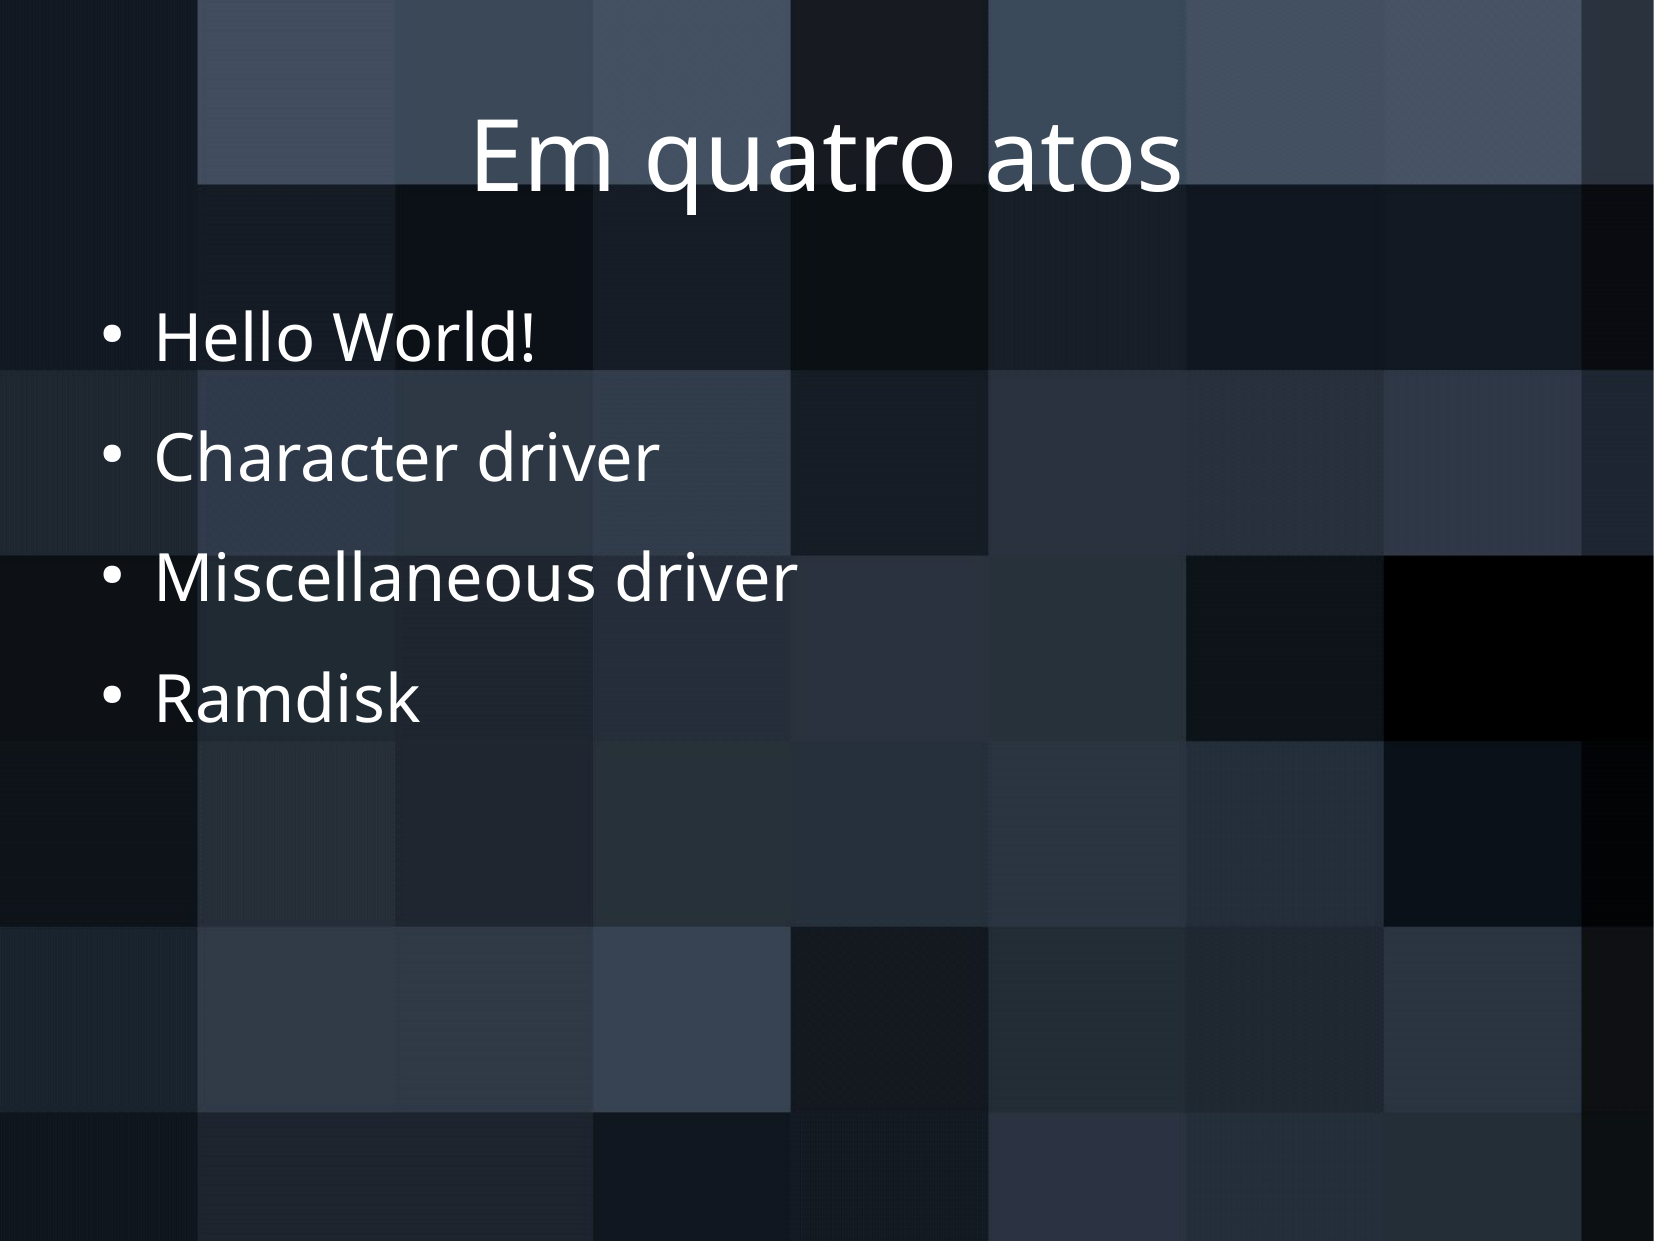

# Em quatro atos
Hello World!
Character driver
Miscellaneous driver
Ramdisk